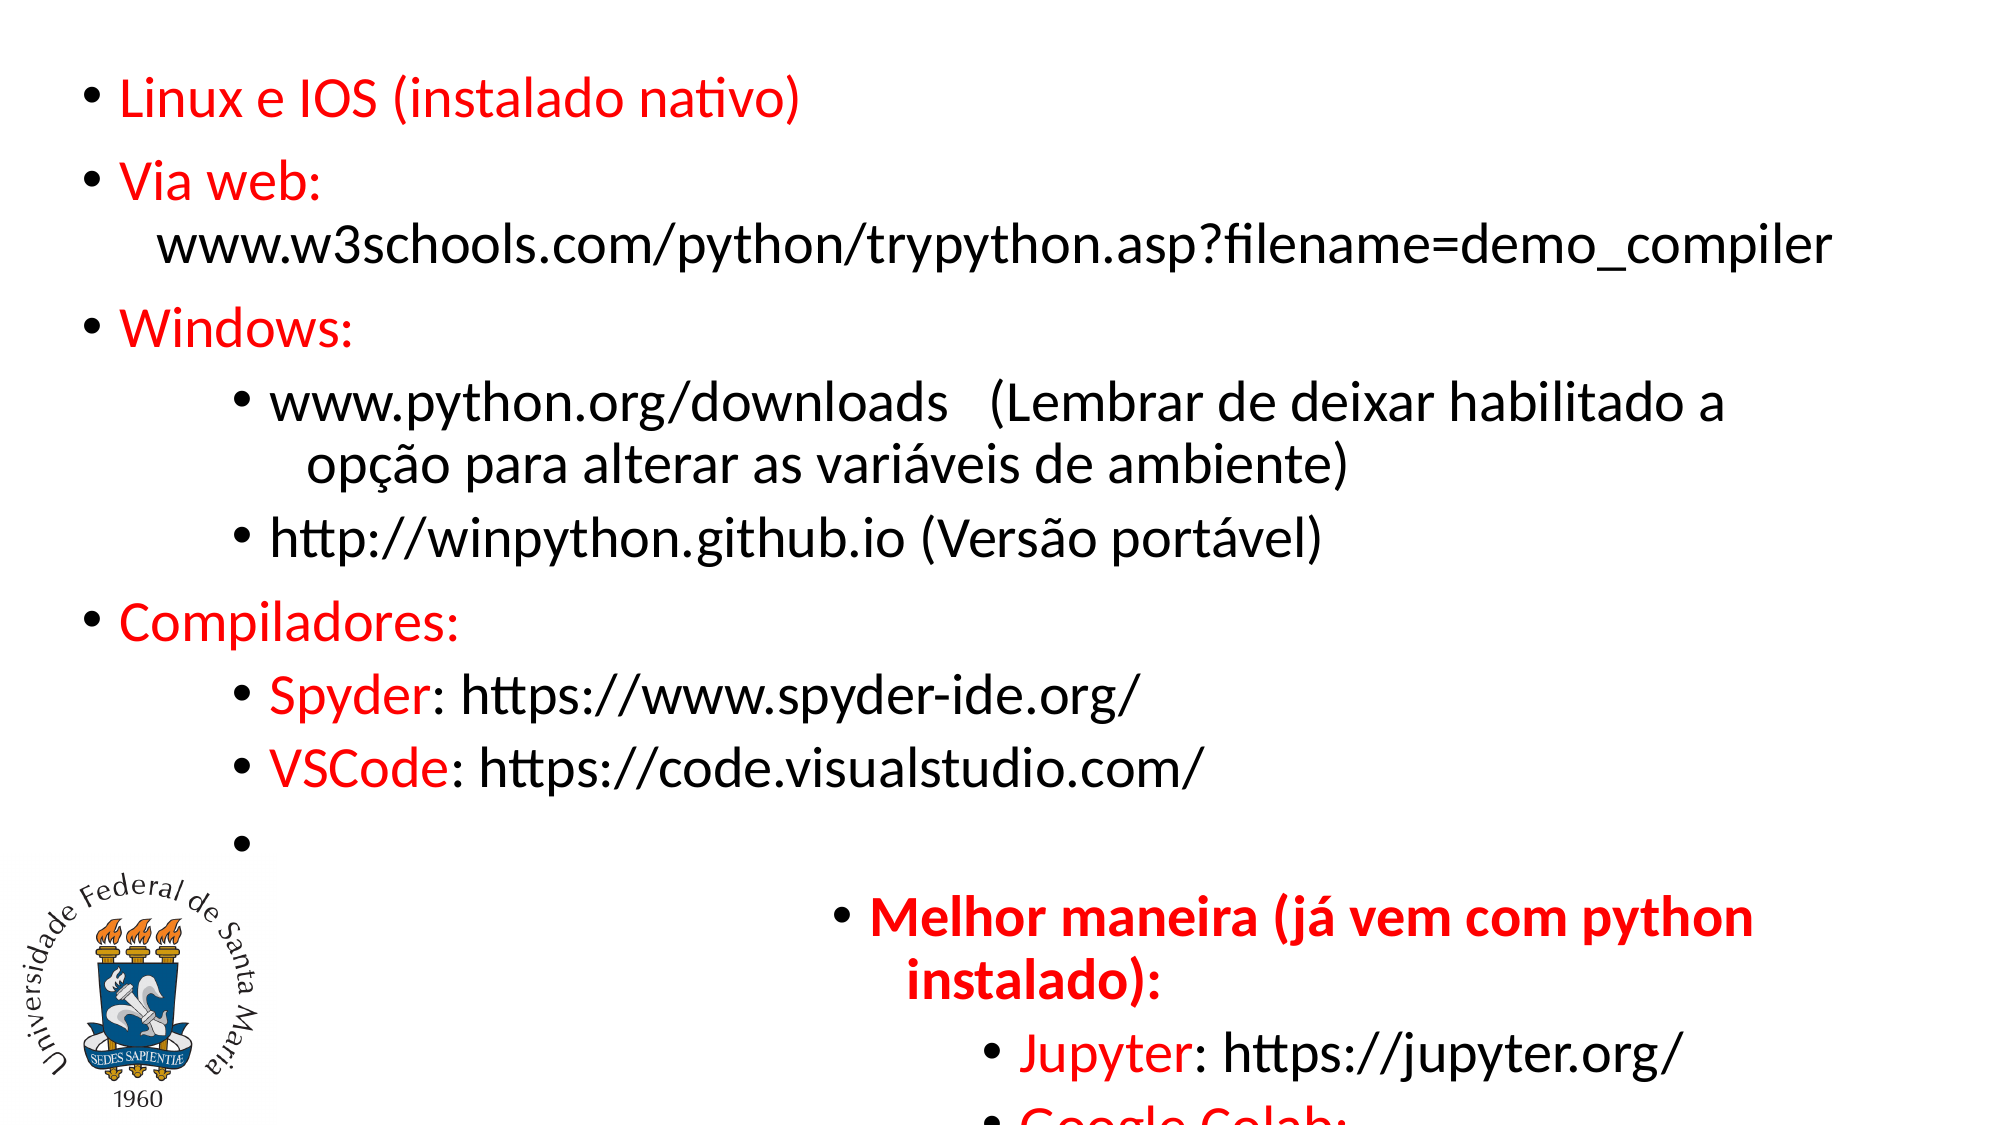

Linux e IOS (instalado nativo)
Via web: www.w3schools.com/python/trypython.asp?filename=demo_compiler
Windows:
www.python.org/downloads (Lembrar de deixar habilitado a opção para alterar as variáveis de ambiente)
http://winpython.github.io (Versão portável)
Compiladores:
Spyder: https://www.spyder-ide.org/
VSCode: https://code.visualstudio.com/
Melhor maneira (já vem com python instalado):
Jupyter: https://jupyter.org/
Google Colab: https://colab.research.google.com/